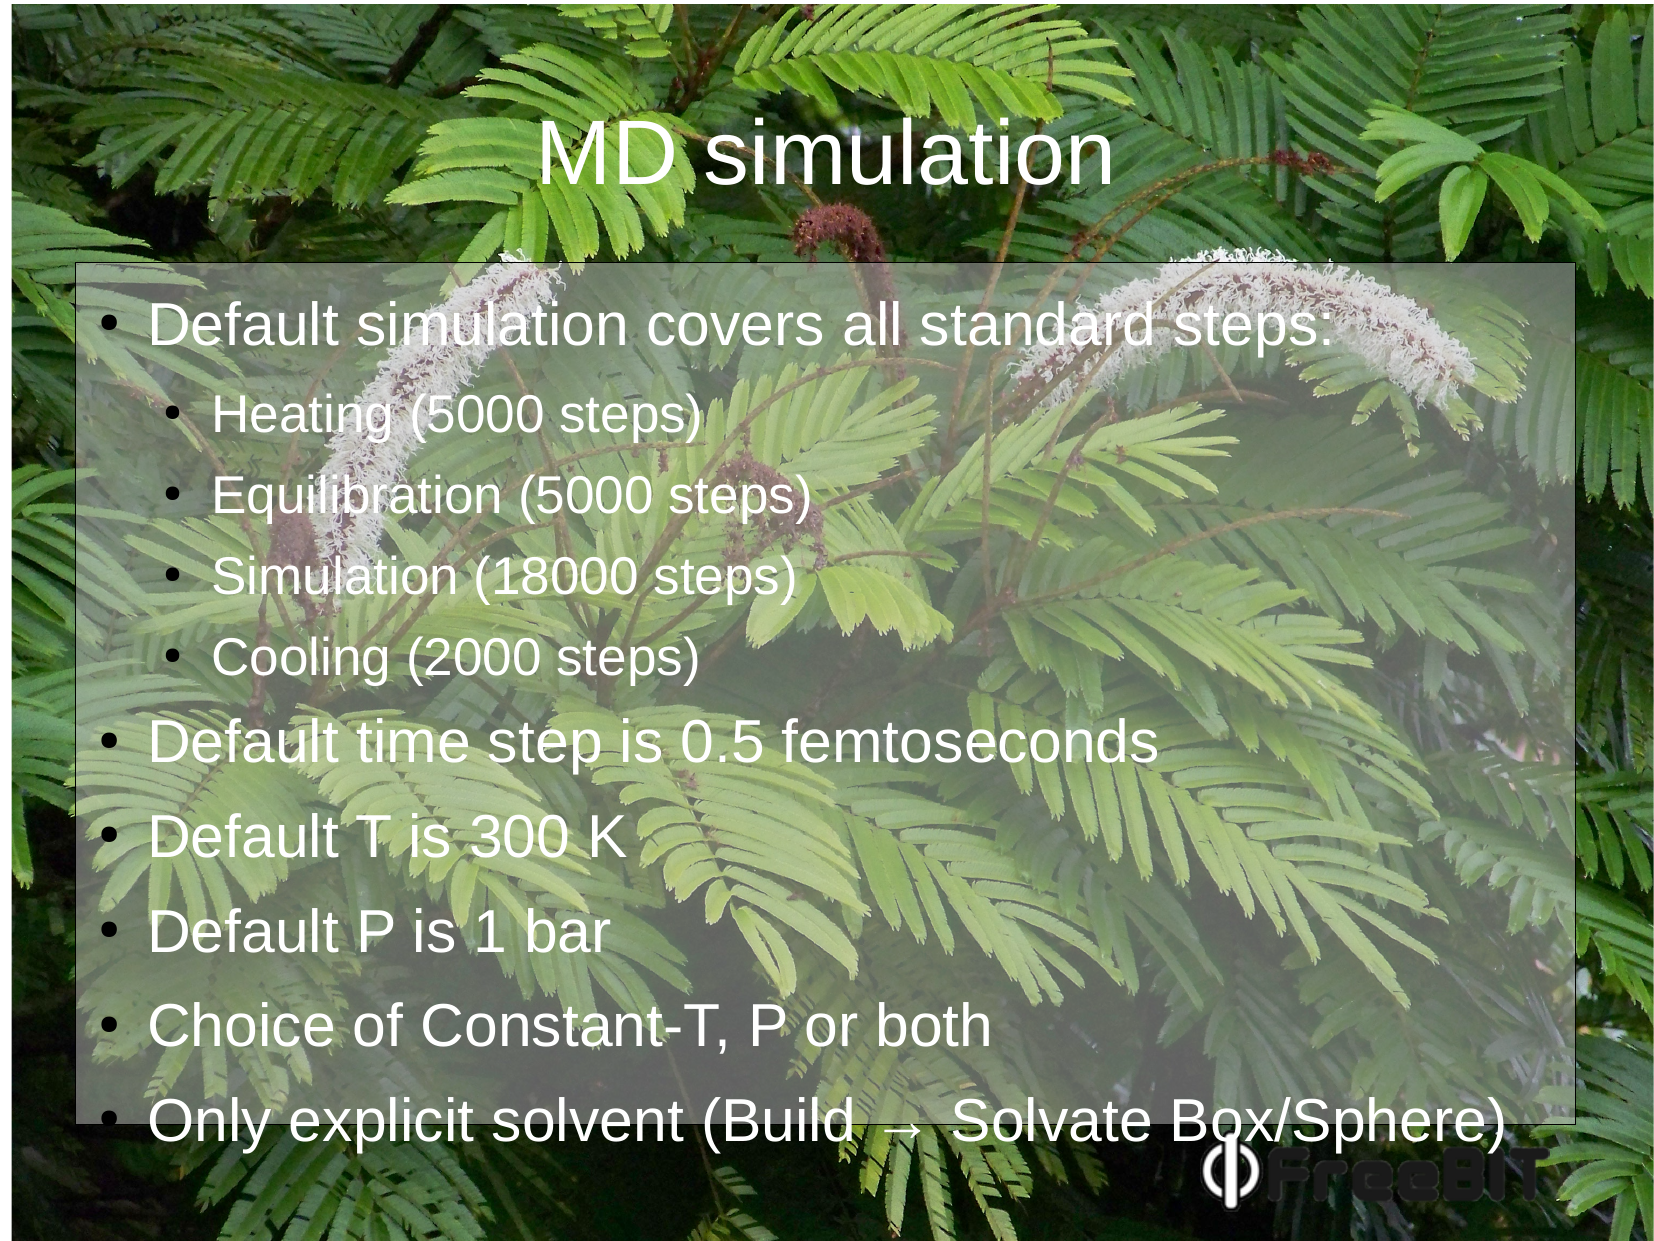

# MD simulation
Default simulation covers all standard steps:
Heating (5000 steps)
Equilibration (5000 steps)
Simulation (18000 steps)
Cooling (2000 steps)
Default time step is 0.5 femtoseconds
Default T is 300 K
Default P is 1 bar
Choice of Constant-T, P or both
Only explicit solvent (Build → Solvate Box/Sphere)